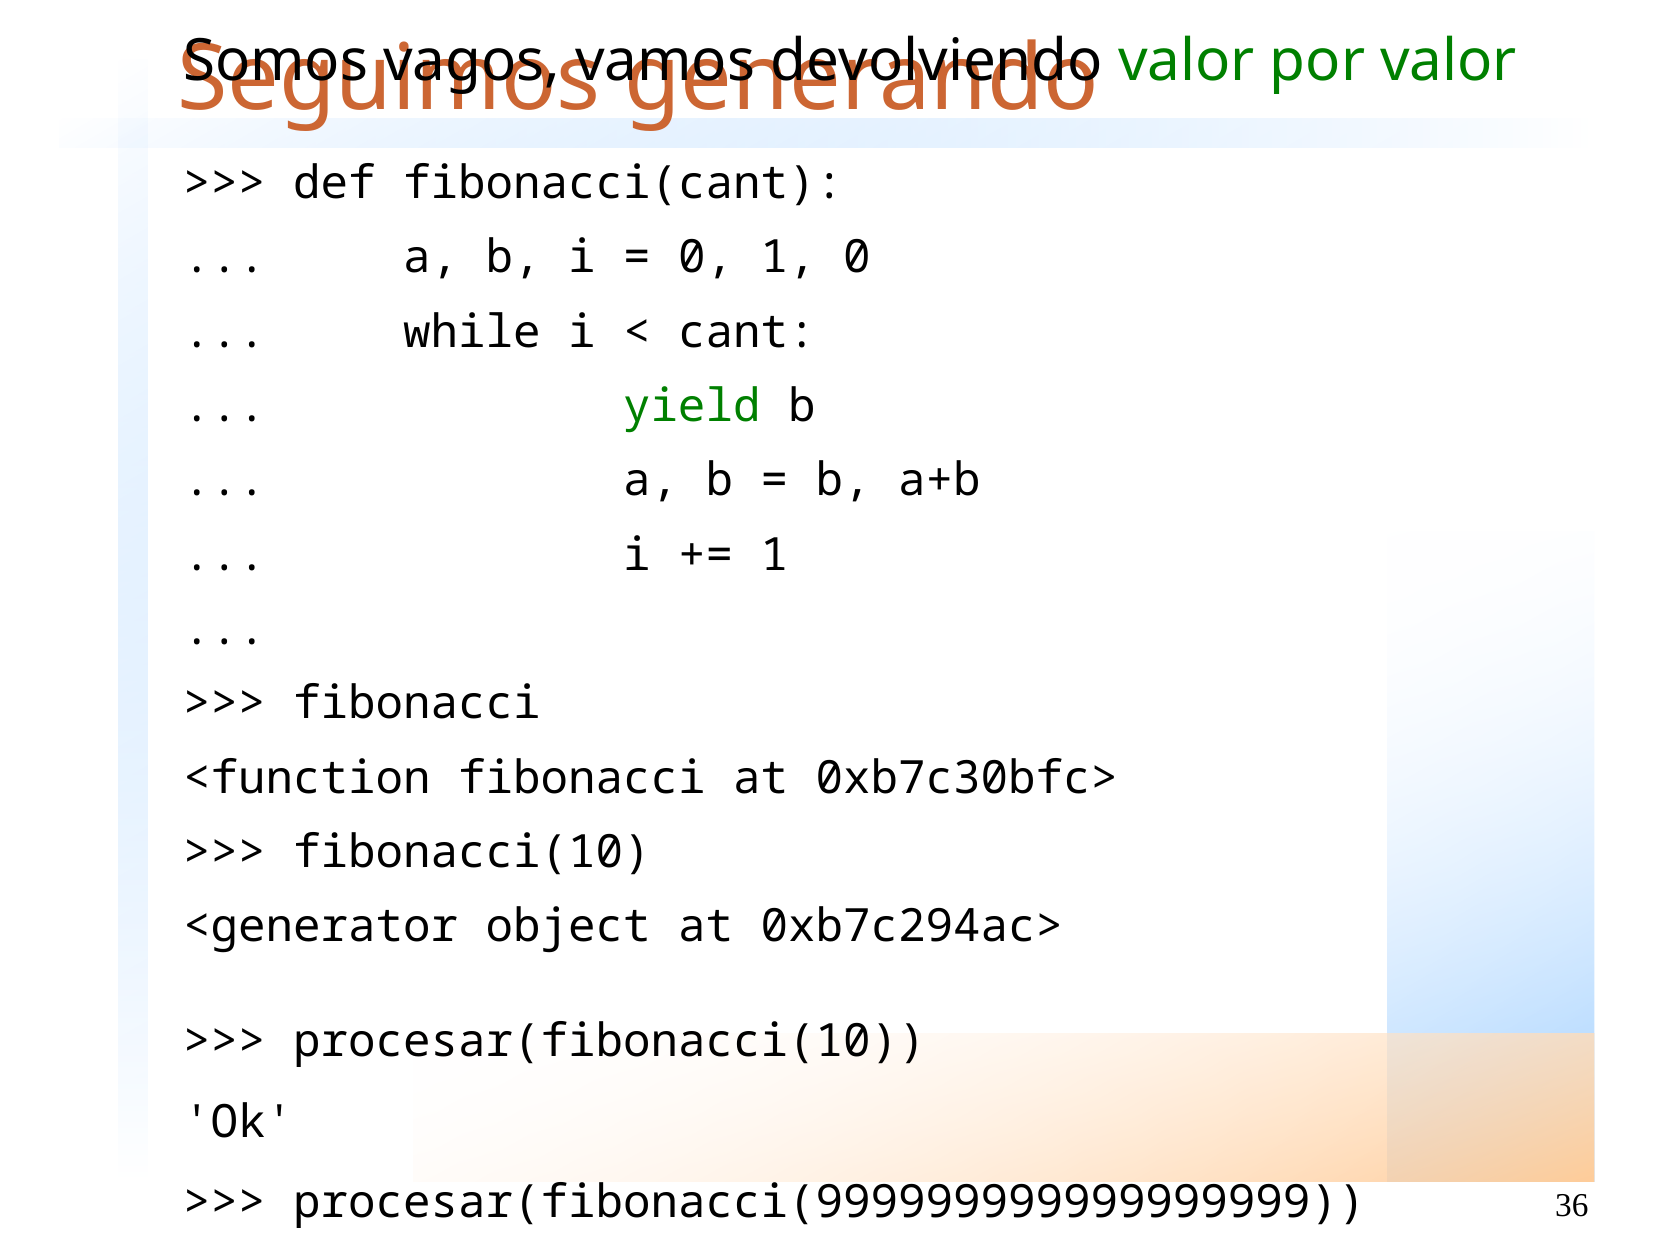

# Seguimos generando
Somos vagos, vamos devolviendo valor por valor
>>> def fibonacci(cant):
... a, b, i = 0, 1, 0
... while i < cant:
... yield b
... a, b = b, a+b
... i += 1
...
>>> fibonacci
<function fibonacci at 0xb7c30bfc>
>>> fibonacci(10)
<generator object at 0xb7c294ac>
>>> procesar(fibonacci(10))
'Ok'
>>> procesar(fibonacci(999999999999999999))
'Ok'